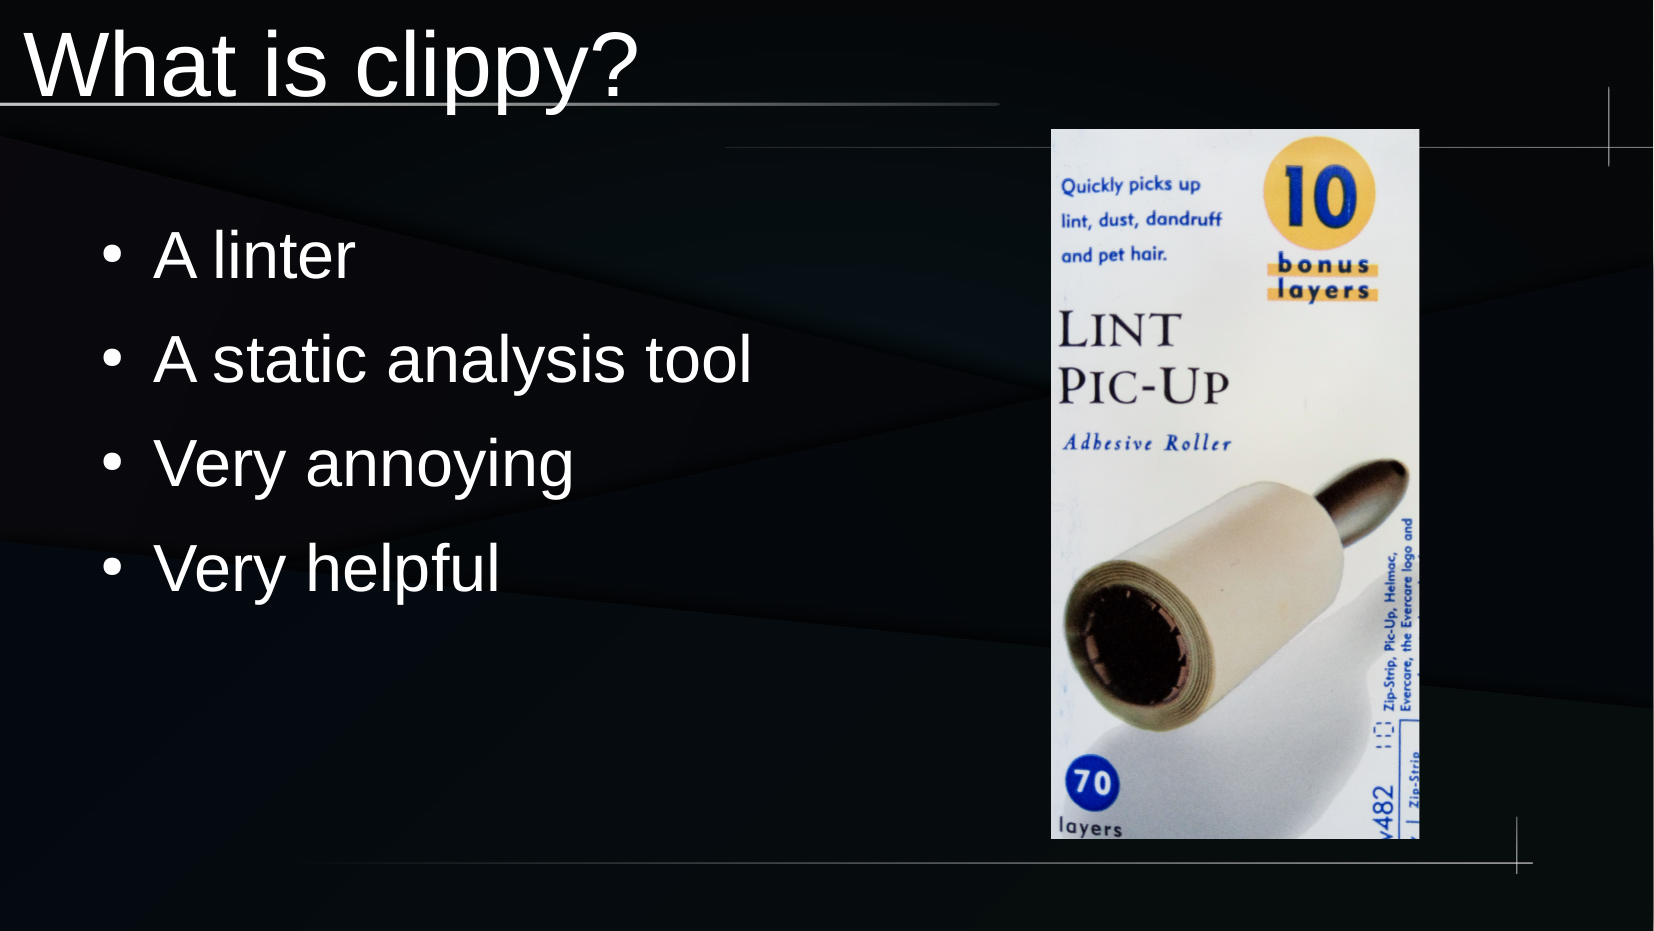

# What is clippy?
A linter
A static analysis tool
Very annoying
Very helpful